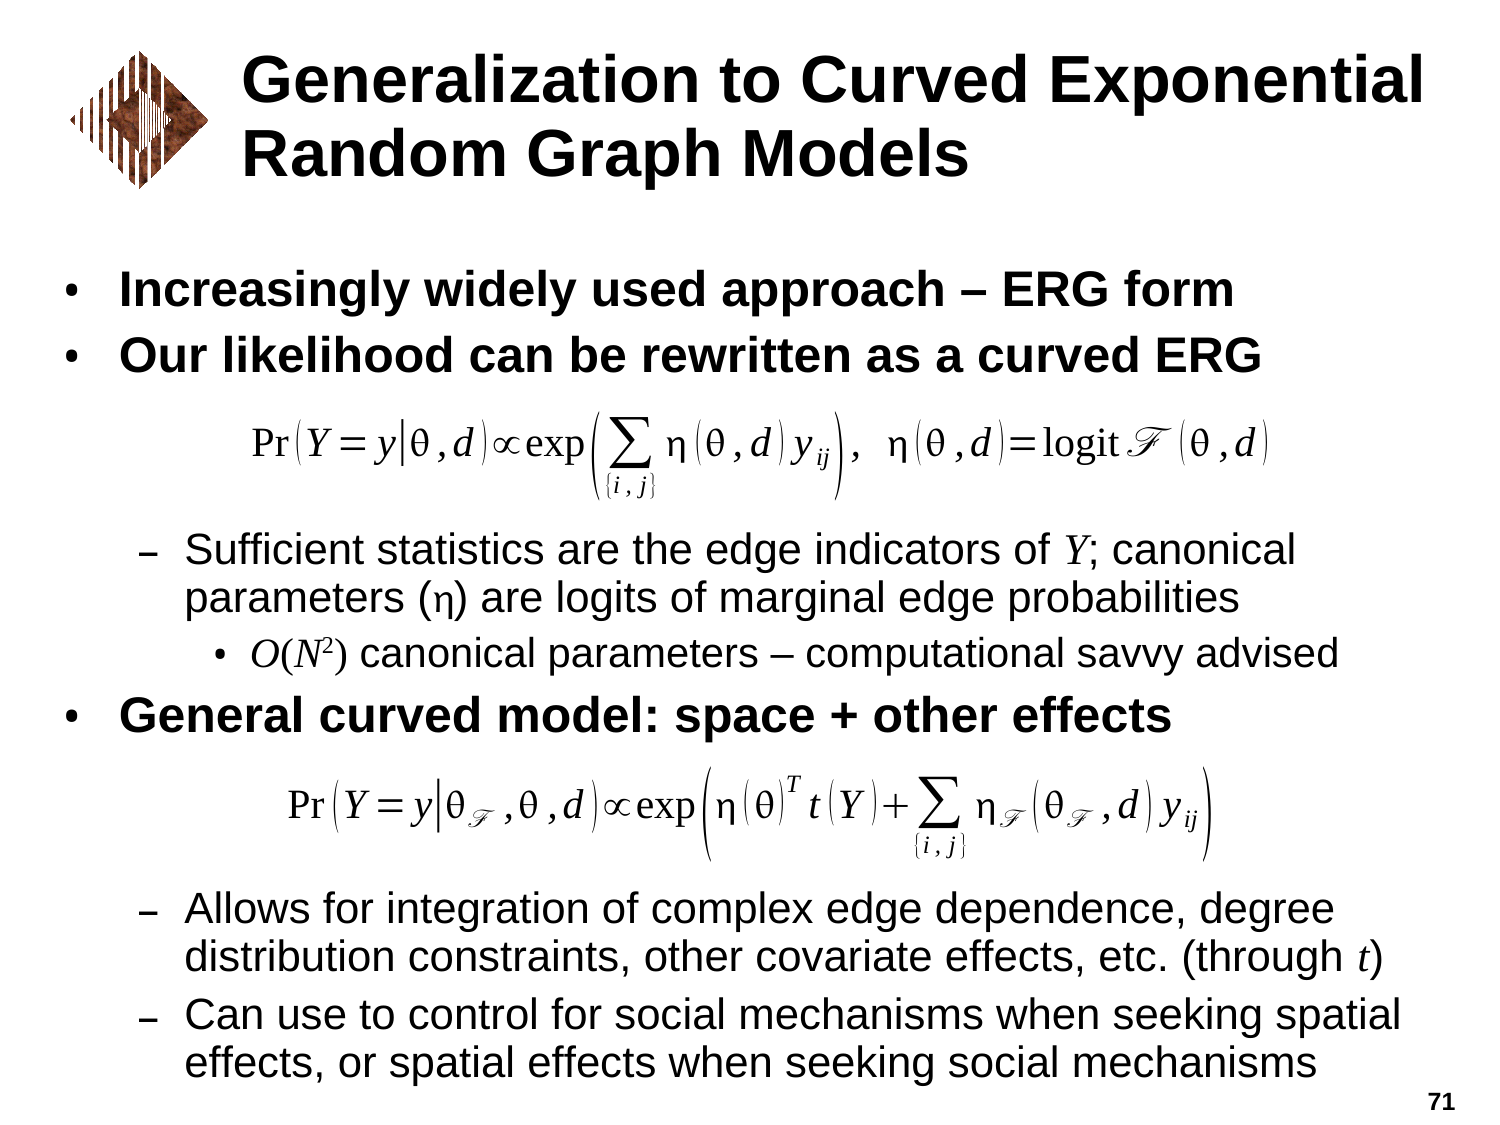

# Generalization to Curved Exponential Random Graph Models
Increasingly widely used approach – ERG form
Our likelihood can be rewritten as a curved ERG
Sufficient statistics are the edge indicators of Y; canonical parameters () are logits of marginal edge probabilities
O(N2) canonical parameters – computational savvy advised
General curved model: space + other effects
Allows for integration of complex edge dependence, degree distribution constraints, other covariate effects, etc. (through t)
Can use to control for social mechanisms when seeking spatial effects, or spatial effects when seeking social mechanisms